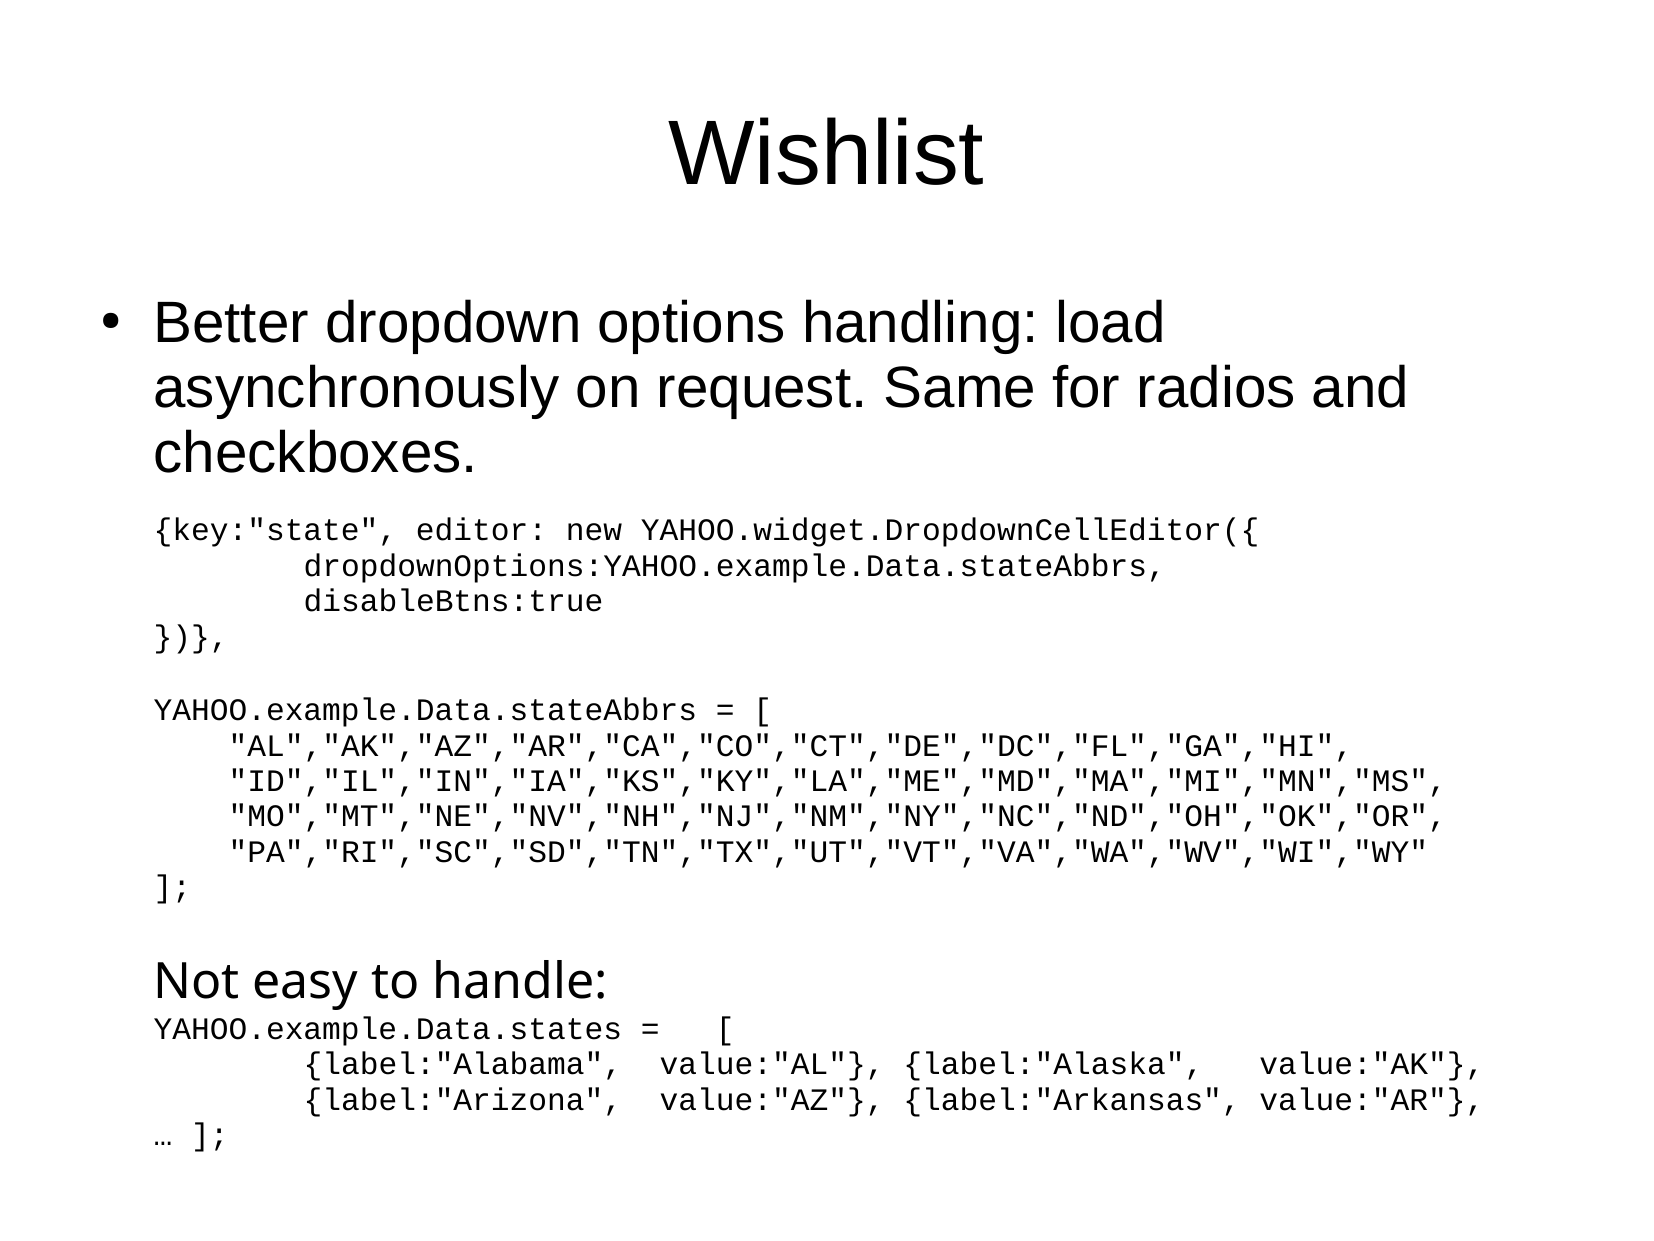

# Wishlist
Better dropdown options handling: load asynchronously on request. Same for radios and checkboxes.
{key:"state", editor: new YAHOO.widget.DropdownCellEditor({
 dropdownOptions:YAHOO.example.Data.stateAbbrs,
 disableBtns:true
})},
YAHOO.example.Data.stateAbbrs = [
 "AL","AK","AZ","AR","CA","CO","CT","DE","DC","FL","GA","HI",
 "ID","IL","IN","IA","KS","KY","LA","ME","MD","MA","MI","MN","MS",
 "MO","MT","NE","NV","NH","NJ","NM","NY","NC","ND","OH","OK","OR",
 "PA","RI","SC","SD","TN","TX","UT","VT","VA","WA","WV","WI","WY"
];
Not easy to handle:
YAHOO.example.Data.states = [
 {label:"Alabama", value:"AL"}, {label:"Alaska", value:"AK"},
 {label:"Arizona", value:"AZ"}, {label:"Arkansas", value:"AR"},
… ];